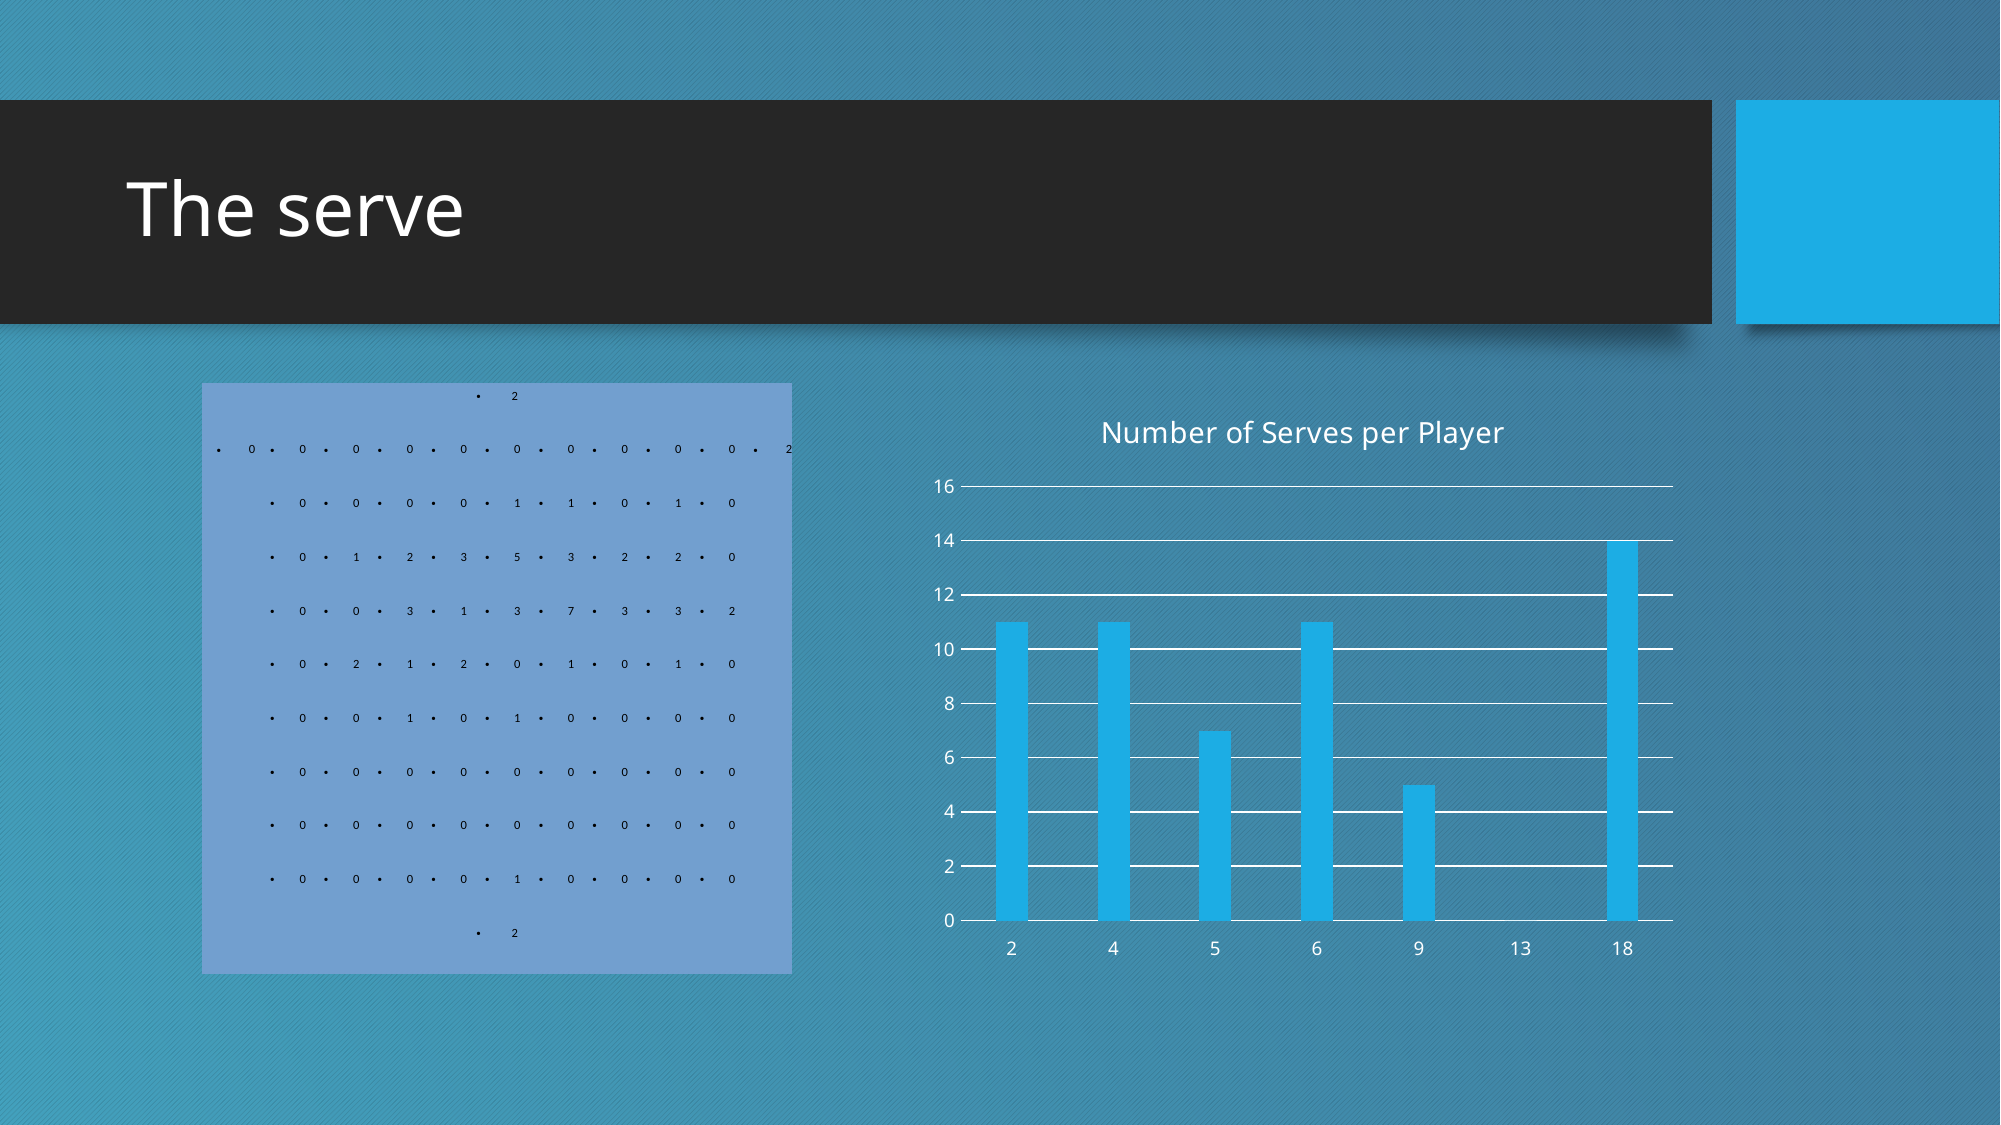

# The serve
| 2 | | | | | | | | | | |
| --- | --- | --- | --- | --- | --- | --- | --- | --- | --- | --- |
| 0 | 0 | 0 | 0 | 0 | 0 | 0 | 0 | 0 | 0 | 2 |
| | 0 | 0 | 0 | 0 | 1 | 1 | 0 | 1 | 0 | |
| | 0 | 1 | 2 | 3 | 5 | 3 | 2 | 2 | 0 | |
| | 0 | 0 | 3 | 1 | 3 | 7 | 3 | 3 | 2 | |
| | 0 | 2 | 1 | 2 | 0 | 1 | 0 | 1 | 0 | |
| | 0 | 0 | 1 | 0 | 1 | 0 | 0 | 0 | 0 | |
| | 0 | 0 | 0 | 0 | 0 | 0 | 0 | 0 | 0 | |
| | 0 | 0 | 0 | 0 | 0 | 0 | 0 | 0 | 0 | |
| | 0 | 0 | 0 | 0 | 1 | 0 | 0 | 0 | 0 | |
| 2 | | | | | | | | | | |
### Chart: Number of Serves per Player
| Category | Reeks1 |
|---|---|
| 2 | 11.0 |
| 4 | 11.0 |
| 5 | 7.0 |
| 6 | 11.0 |
| 9 | 5.0 |
| 13 | 0.0 |
| 18 | 14.0 |